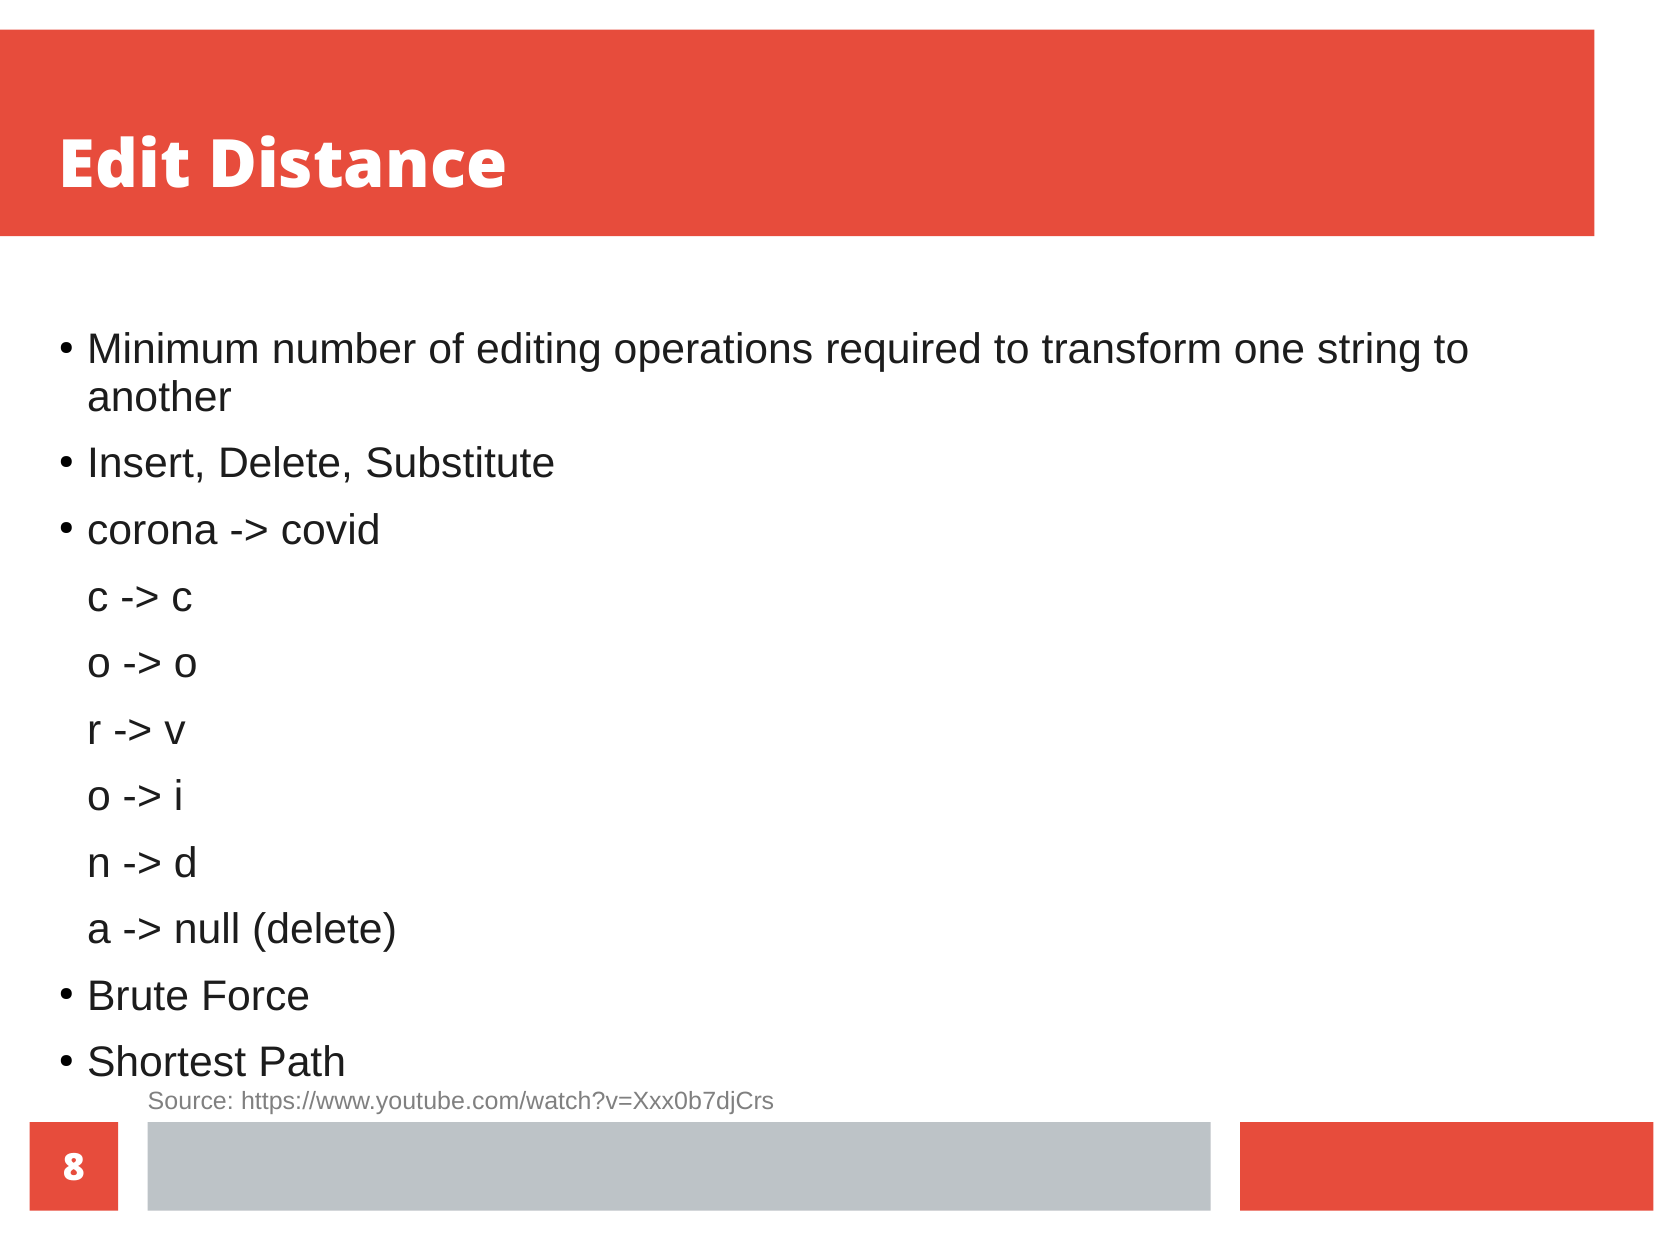

# Edit Distance
Minimum number of editing operations required to transform one string to another
Insert, Delete, Substitute
corona -> covid
c -> c
o -> o
r -> v
o -> i
n -> d
a -> null (delete)
Brute Force
Shortest Path
Source: https://www.youtube.com/watch?v=Xxx0b7djCrs
8